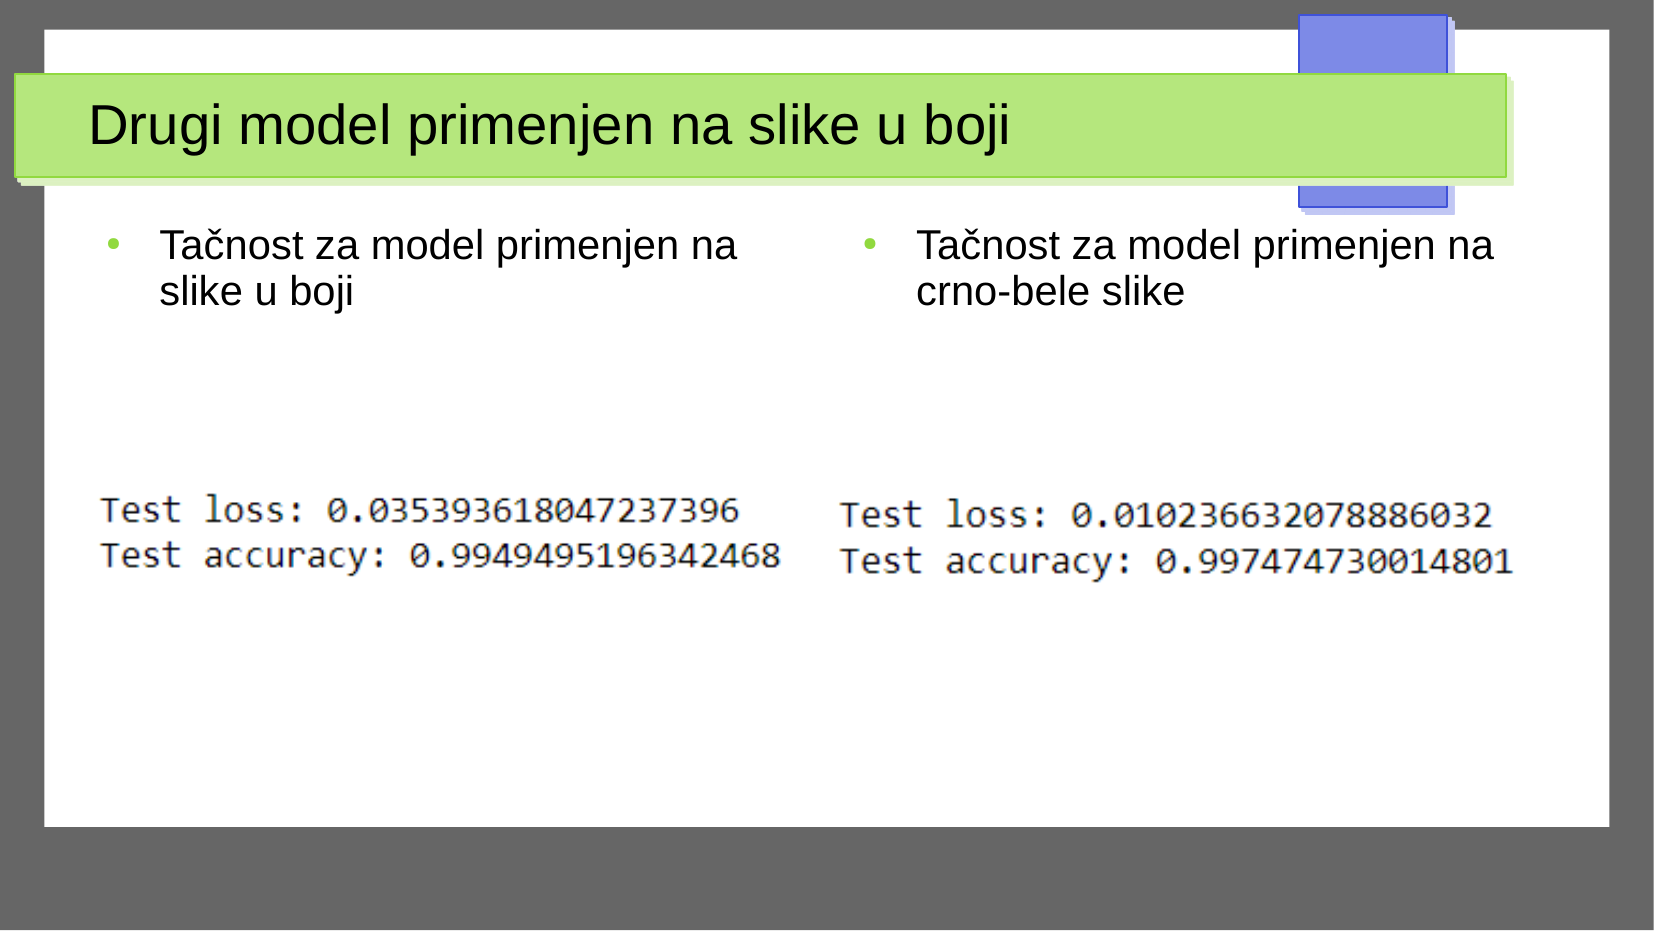

# Drugi model primenjen na slike u boji
Tačnost za model primenjen na slike u boji
Tačnost za model primenjen na crno-bele slike